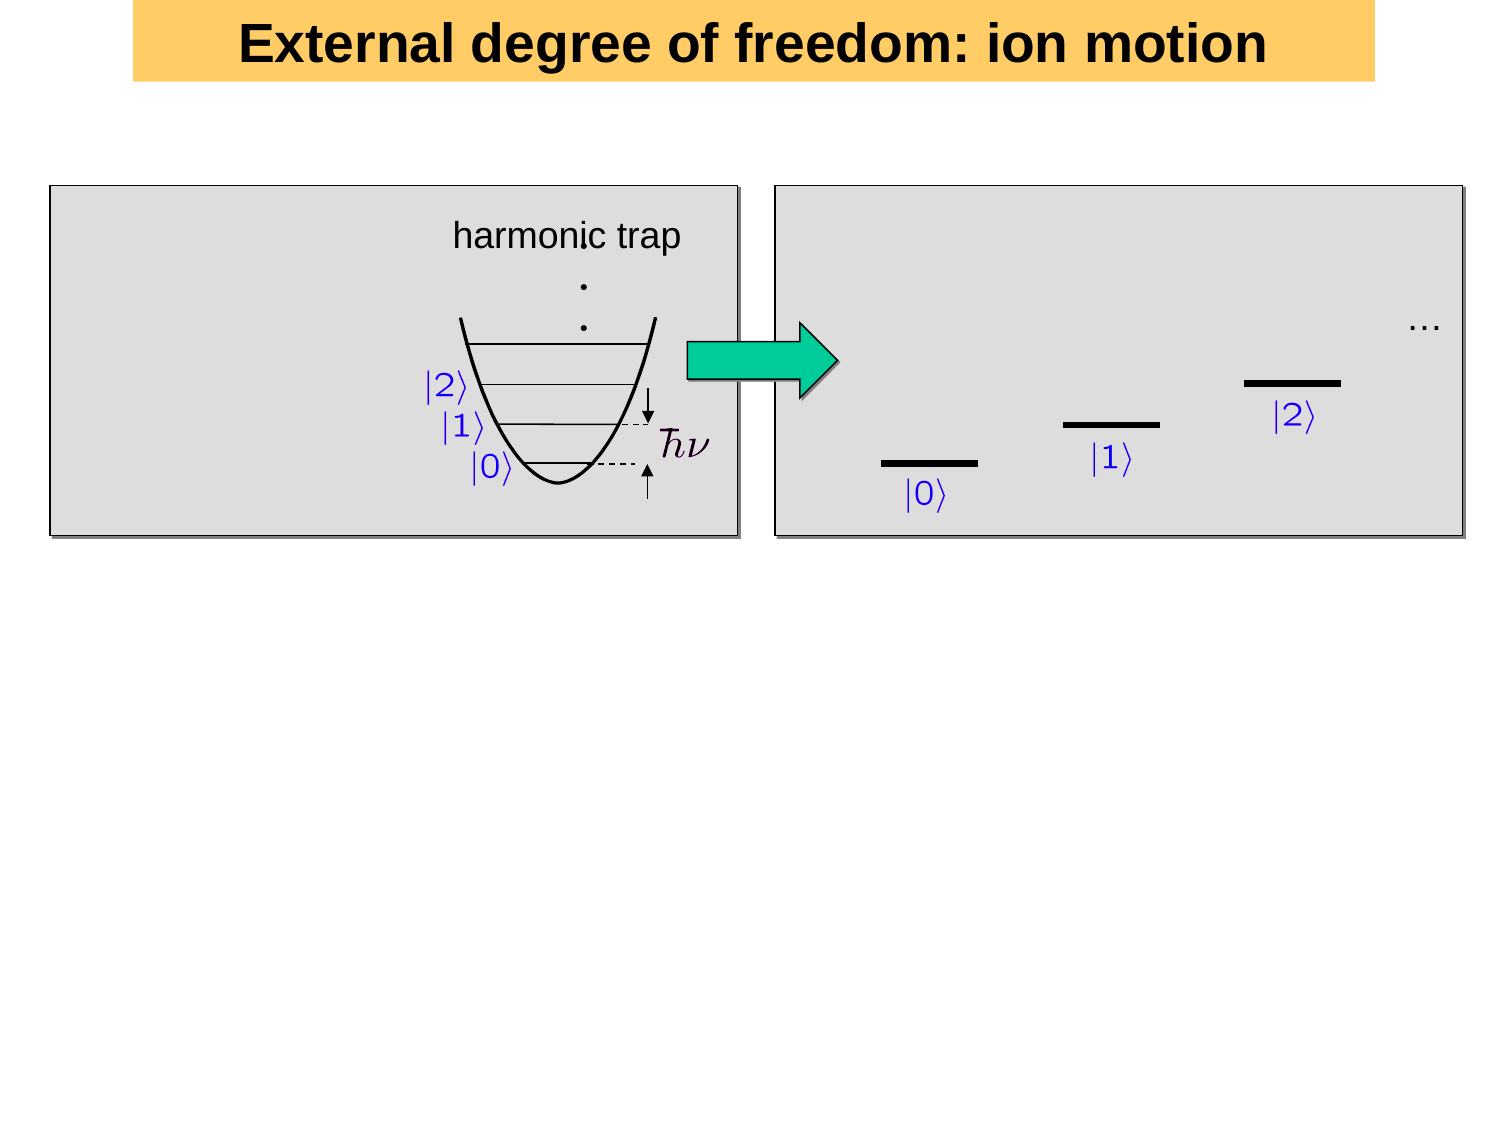

External degree of freedom: ion motion
…
harmonic trap
